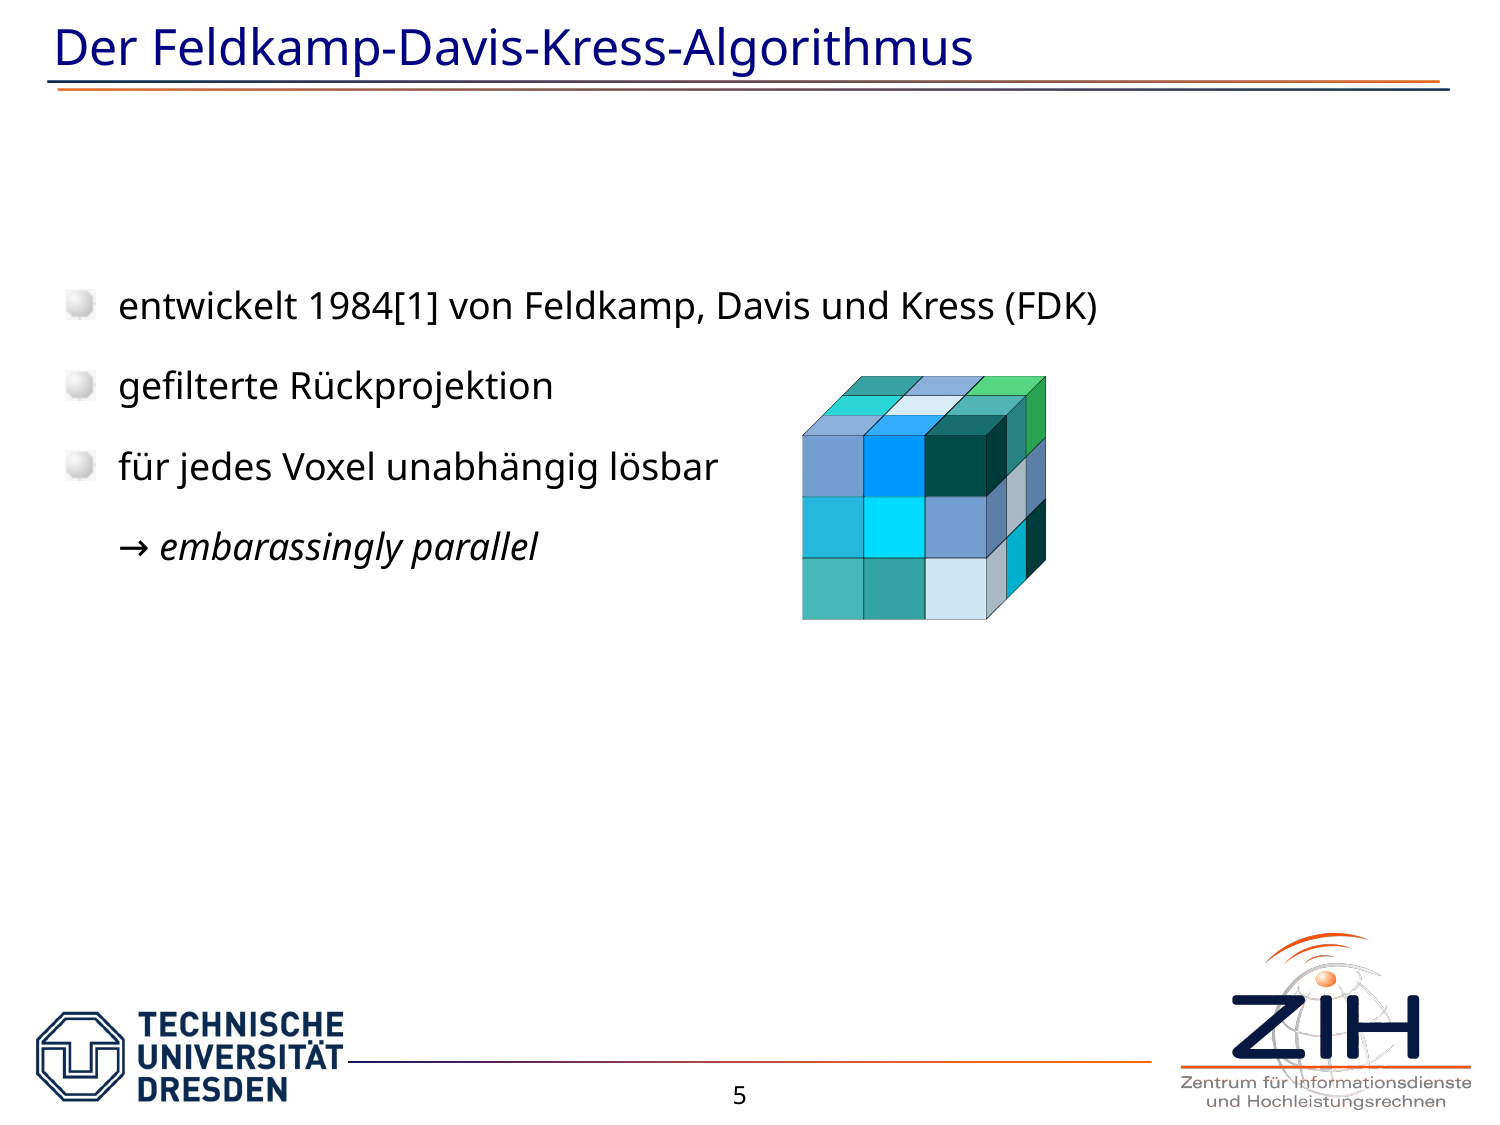

# Der Feldkamp-Davis-Kress-Algorithmus
entwickelt 1984[1] von Feldkamp, Davis und Kress (FDK)
gefilterte Rückprojektion
für jedes Voxel unabhängig lösbar
→ embarassingly parallel
5